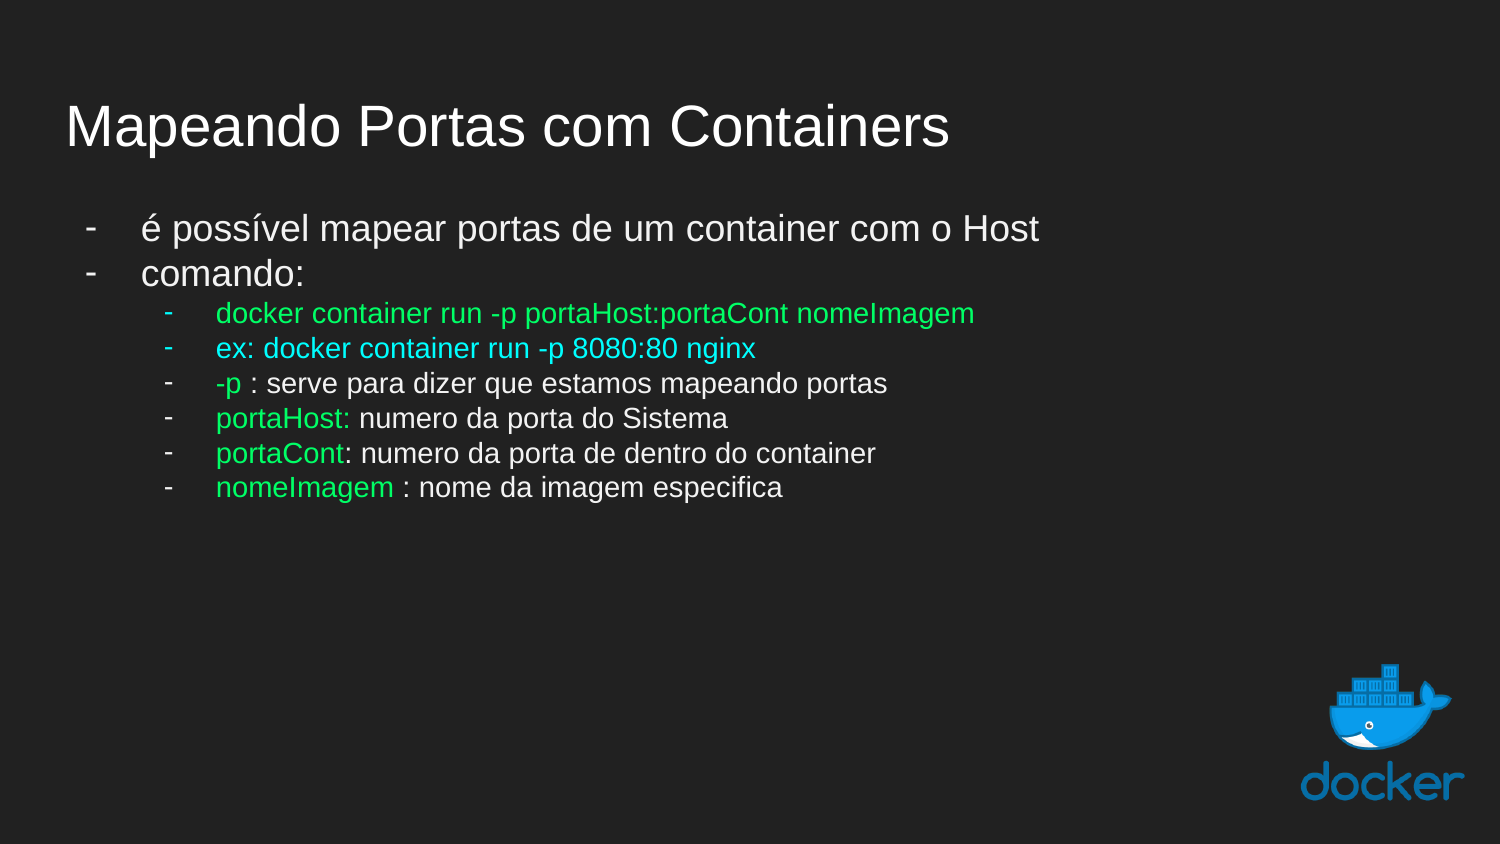

Mapeando Portas com Containers
é possível mapear portas de um container com o Host
comando:
docker container run -p portaHost:portaCont nomeImagem
ex: docker container run -p 8080:80 nginx
-p : serve para dizer que estamos mapeando portas
portaHost: numero da porta do Sistema
portaCont: numero da porta de dentro do container
nomeImagem : nome da imagem especifica